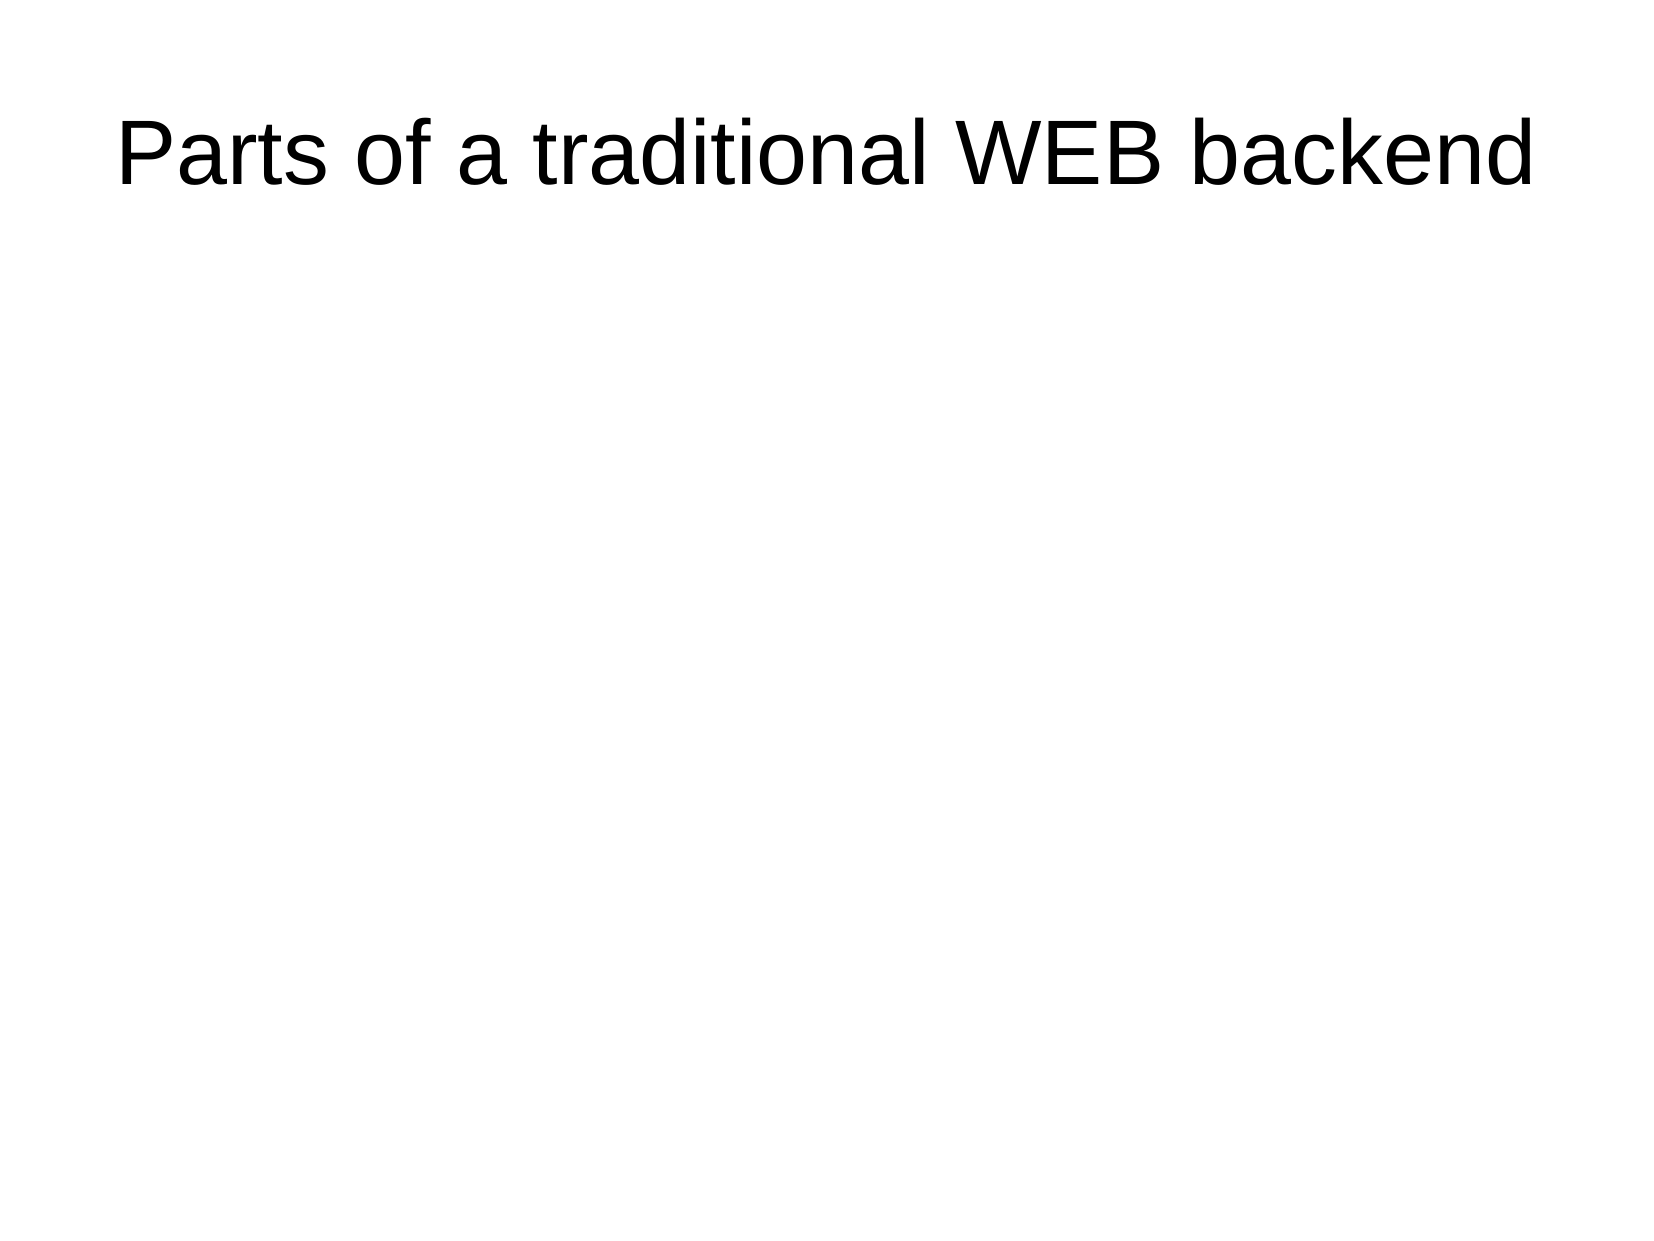

# Parts of a traditional WEB backend